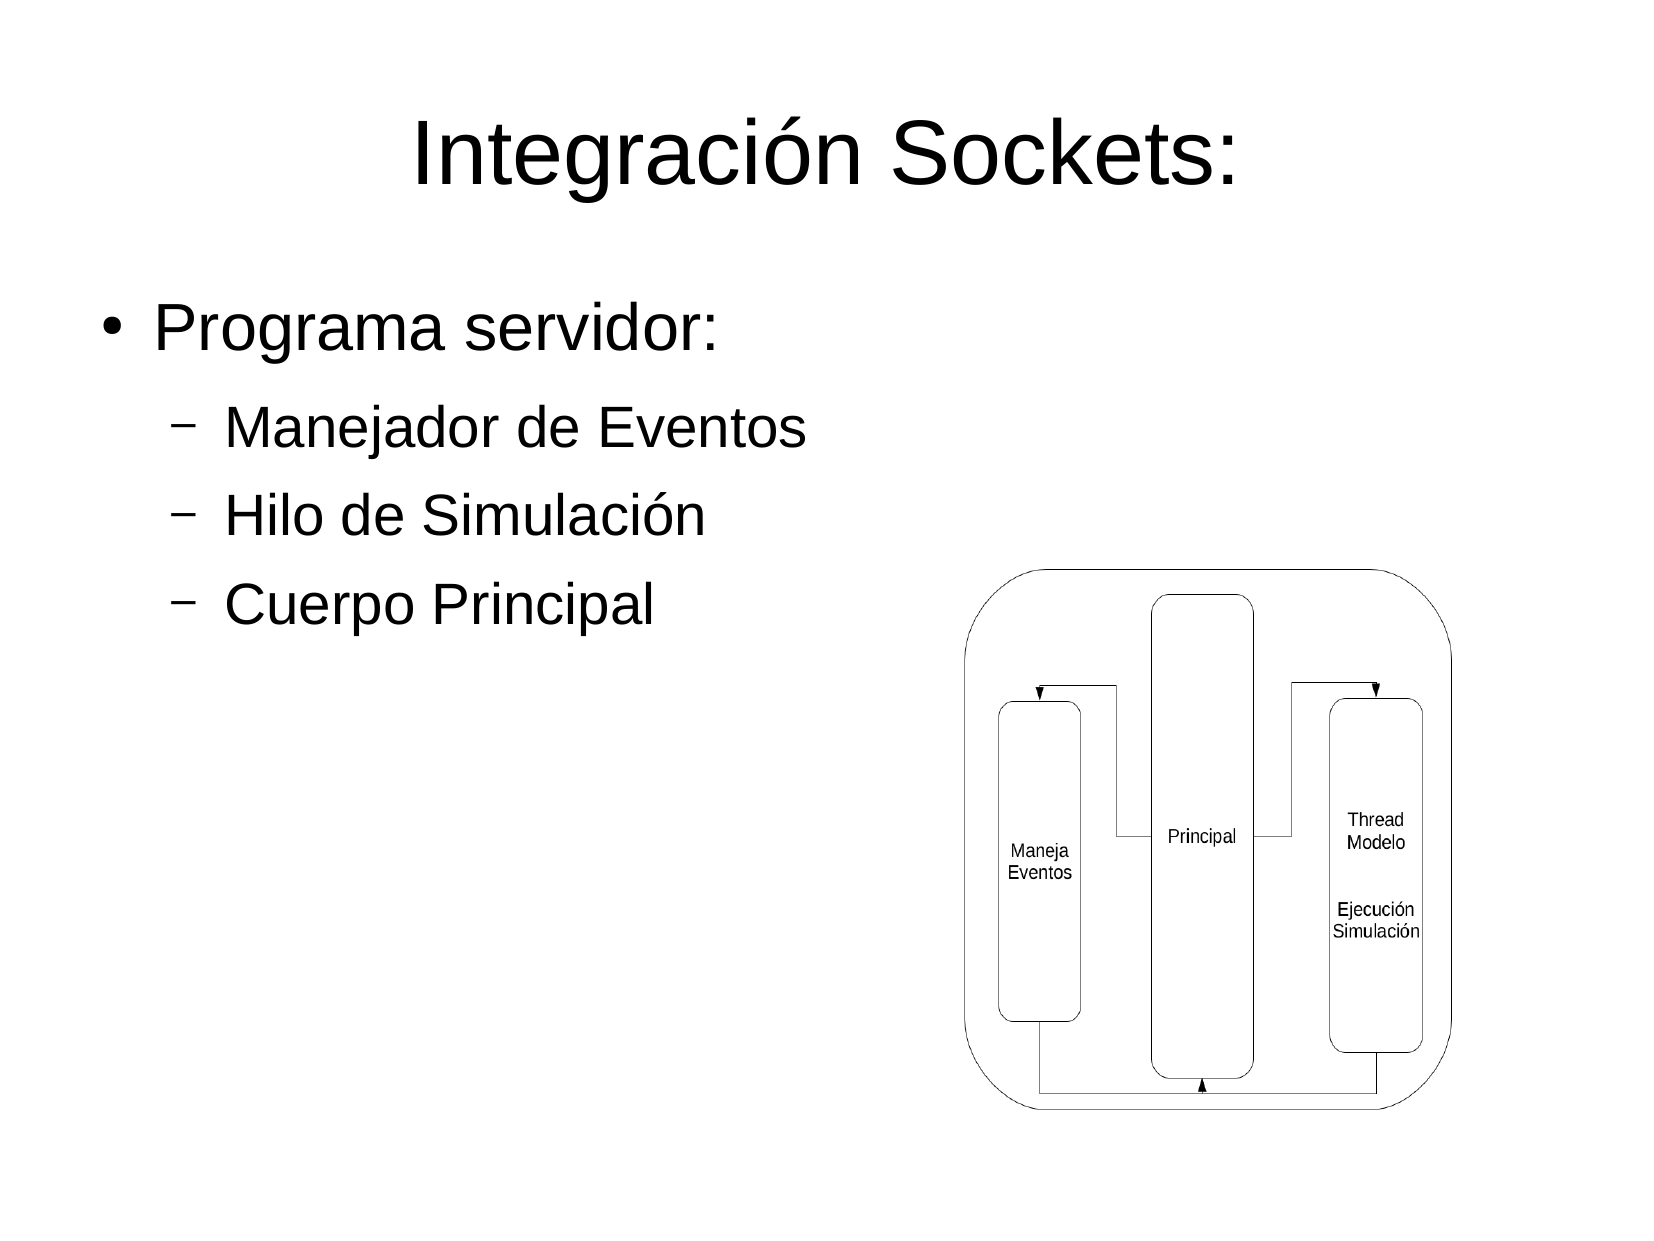

# Integración Sockets:
Programa servidor:
Manejador de Eventos
Hilo de Simulación
Cuerpo Principal